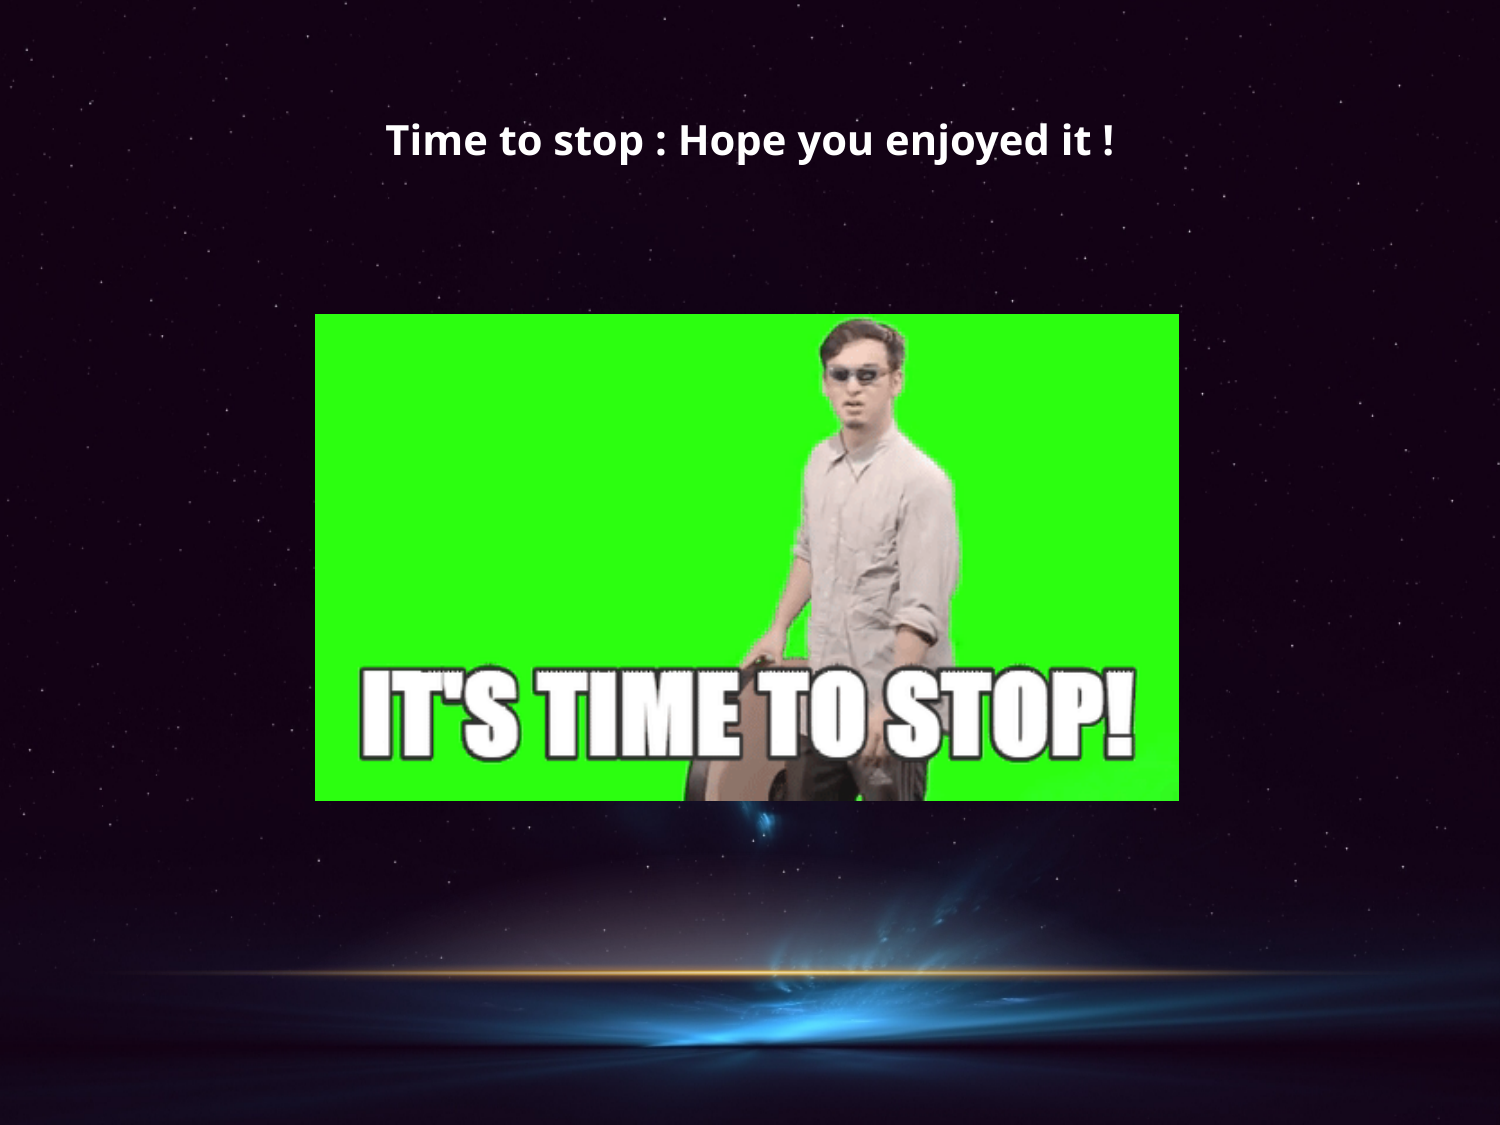

# Time to stop : Hope you enjoyed it !